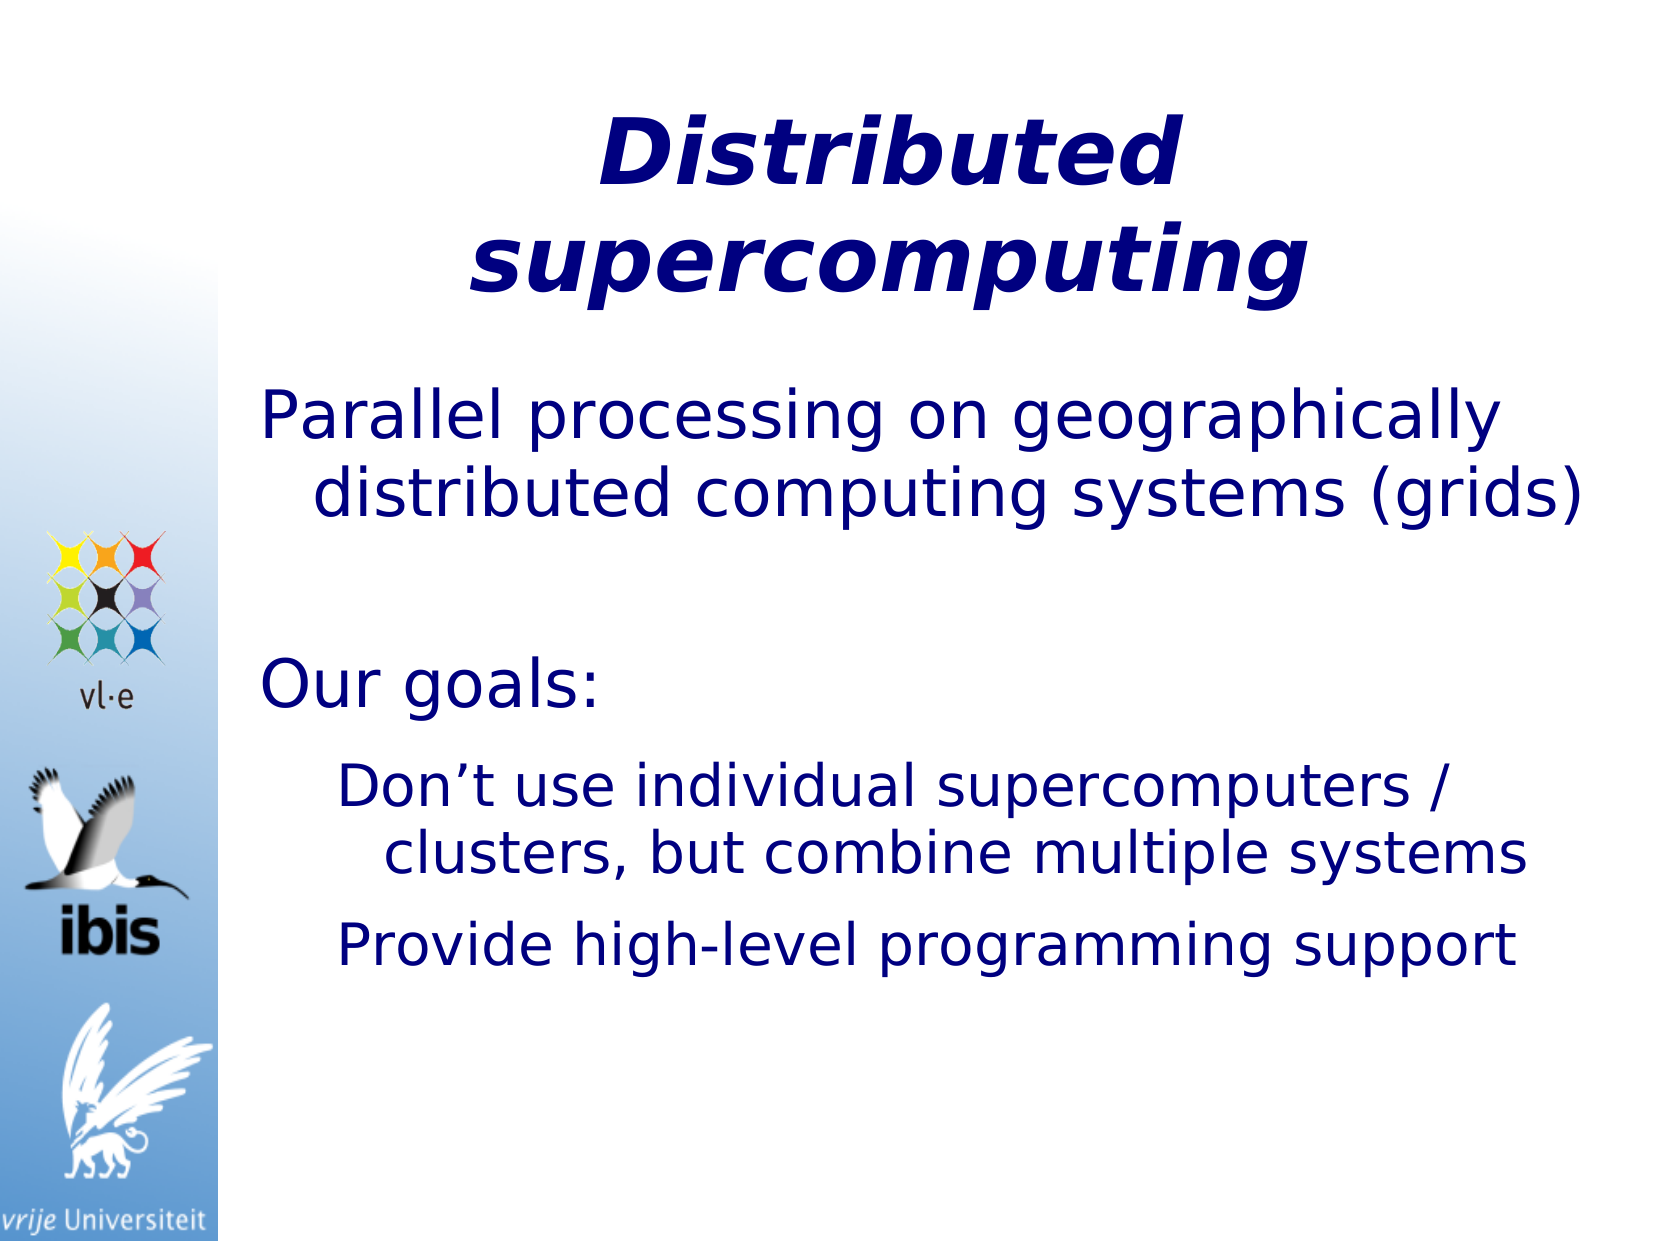

# Distributed supercomputing
Parallel processing on geographically distributed computing systems (grids)
Our goals:
Don’t use individual supercomputers / clusters, but combine multiple systems
Provide high-level programming support